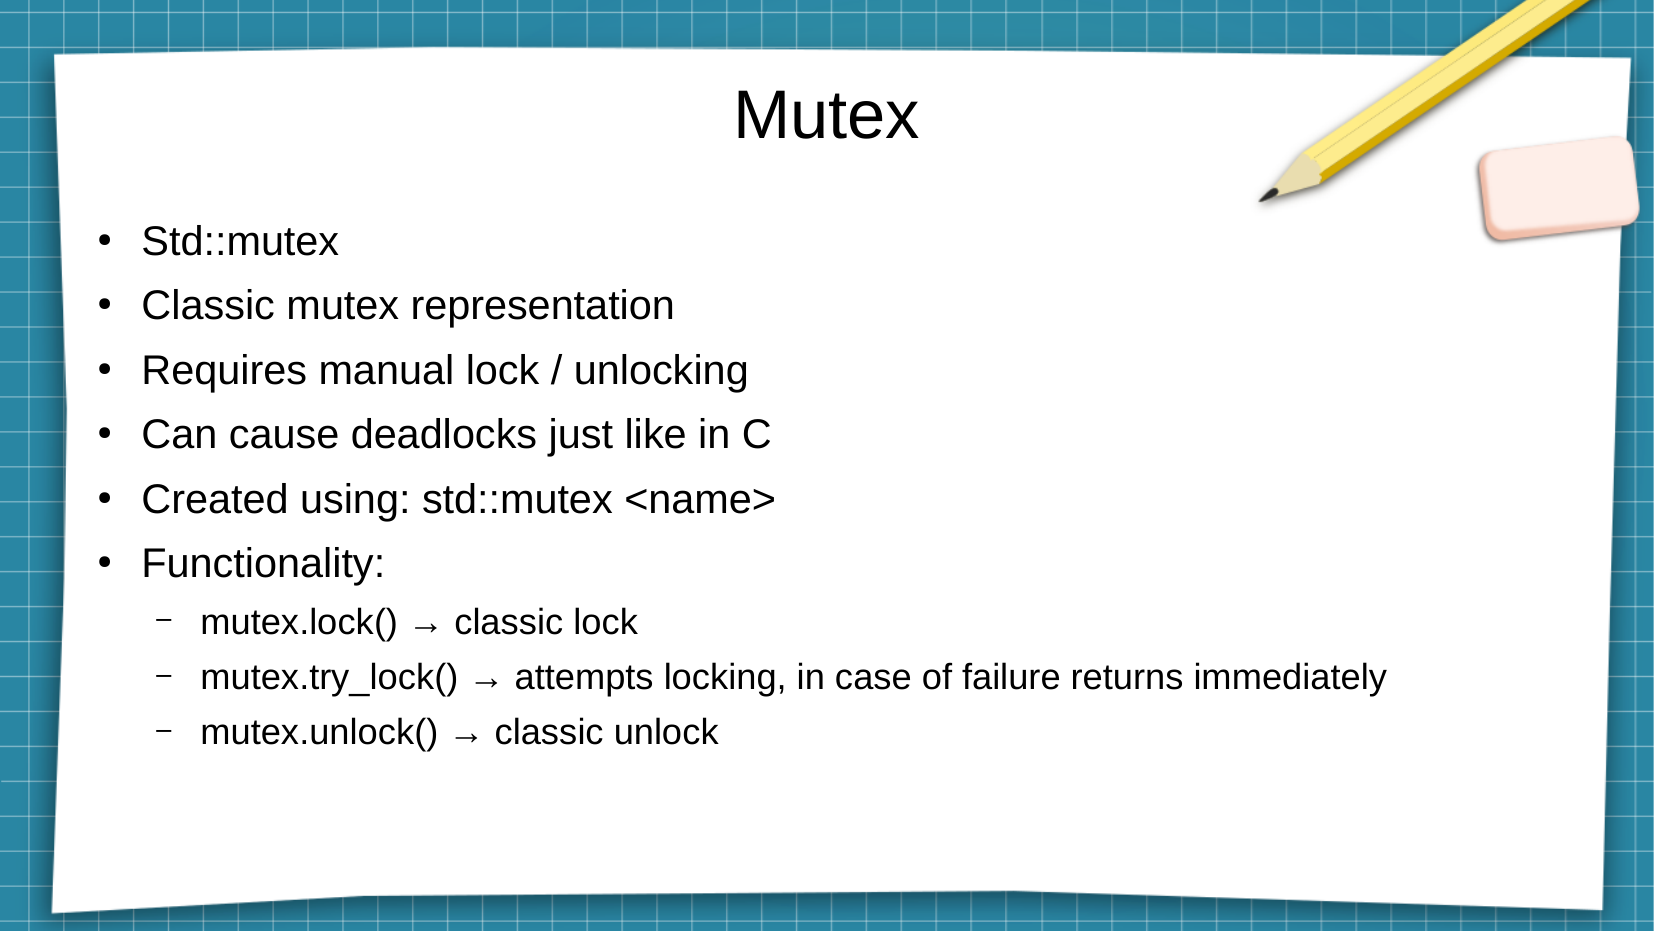

# Mutex
Std::mutex
Classic mutex representation
Requires manual lock / unlocking
Can cause deadlocks just like in C
Created using: std::mutex <name>
Functionality:
mutex.lock() → classic lock
mutex.try_lock() → attempts locking, in case of failure returns immediately
mutex.unlock() → classic unlock